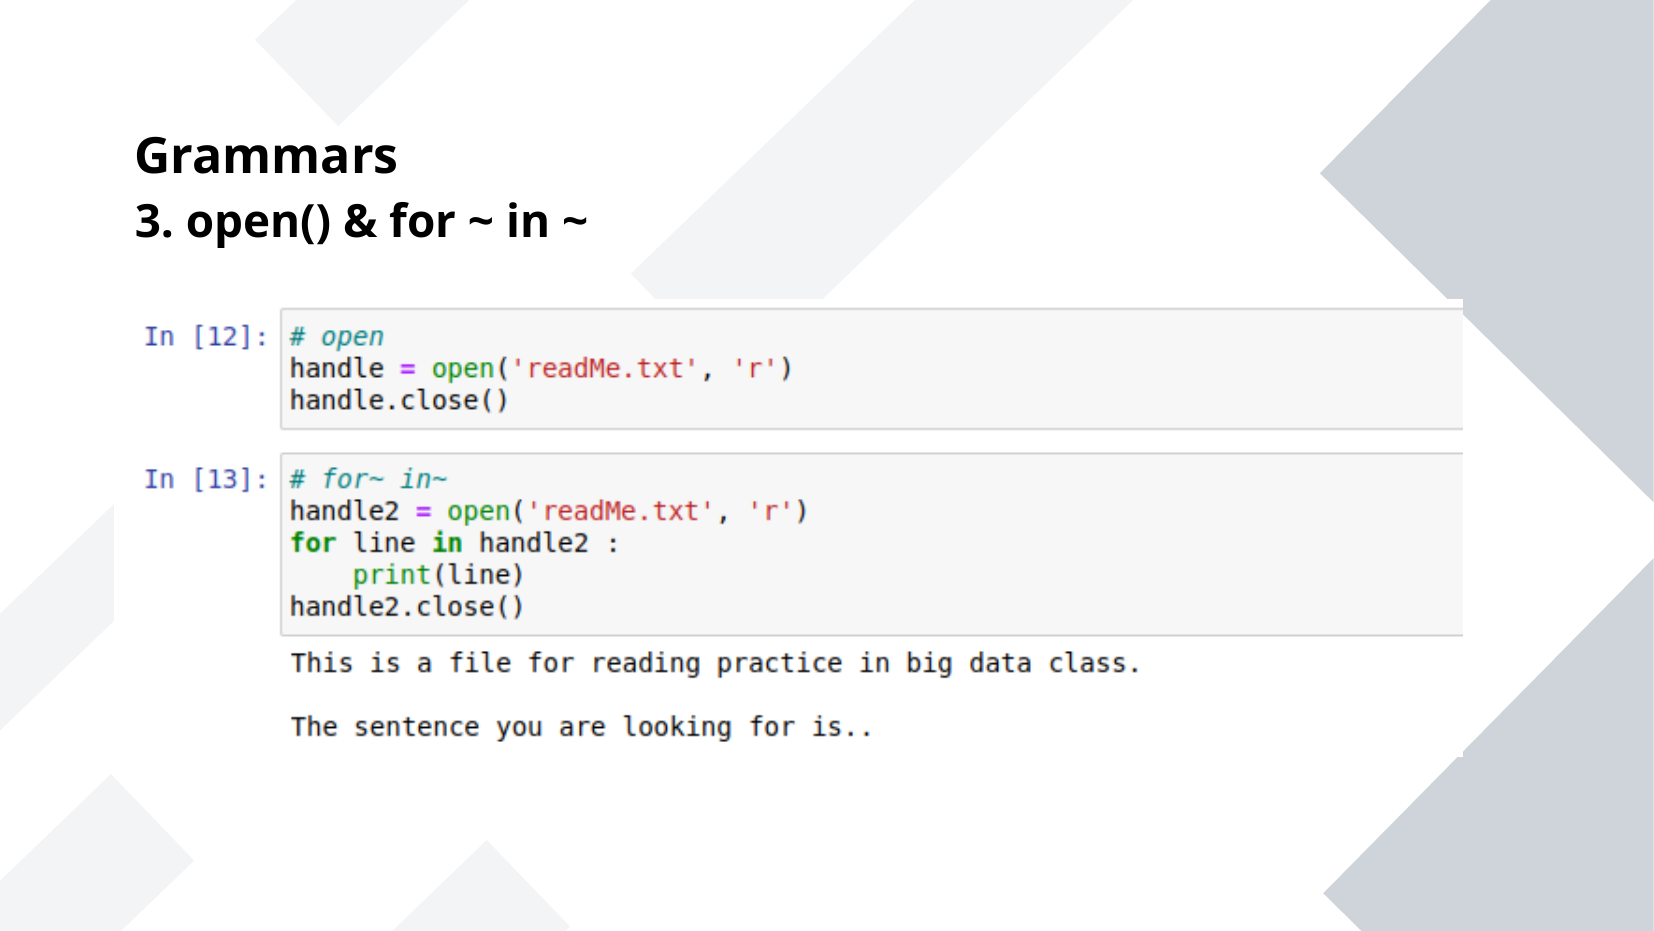

Grammars
3. open() & for ~ in ~